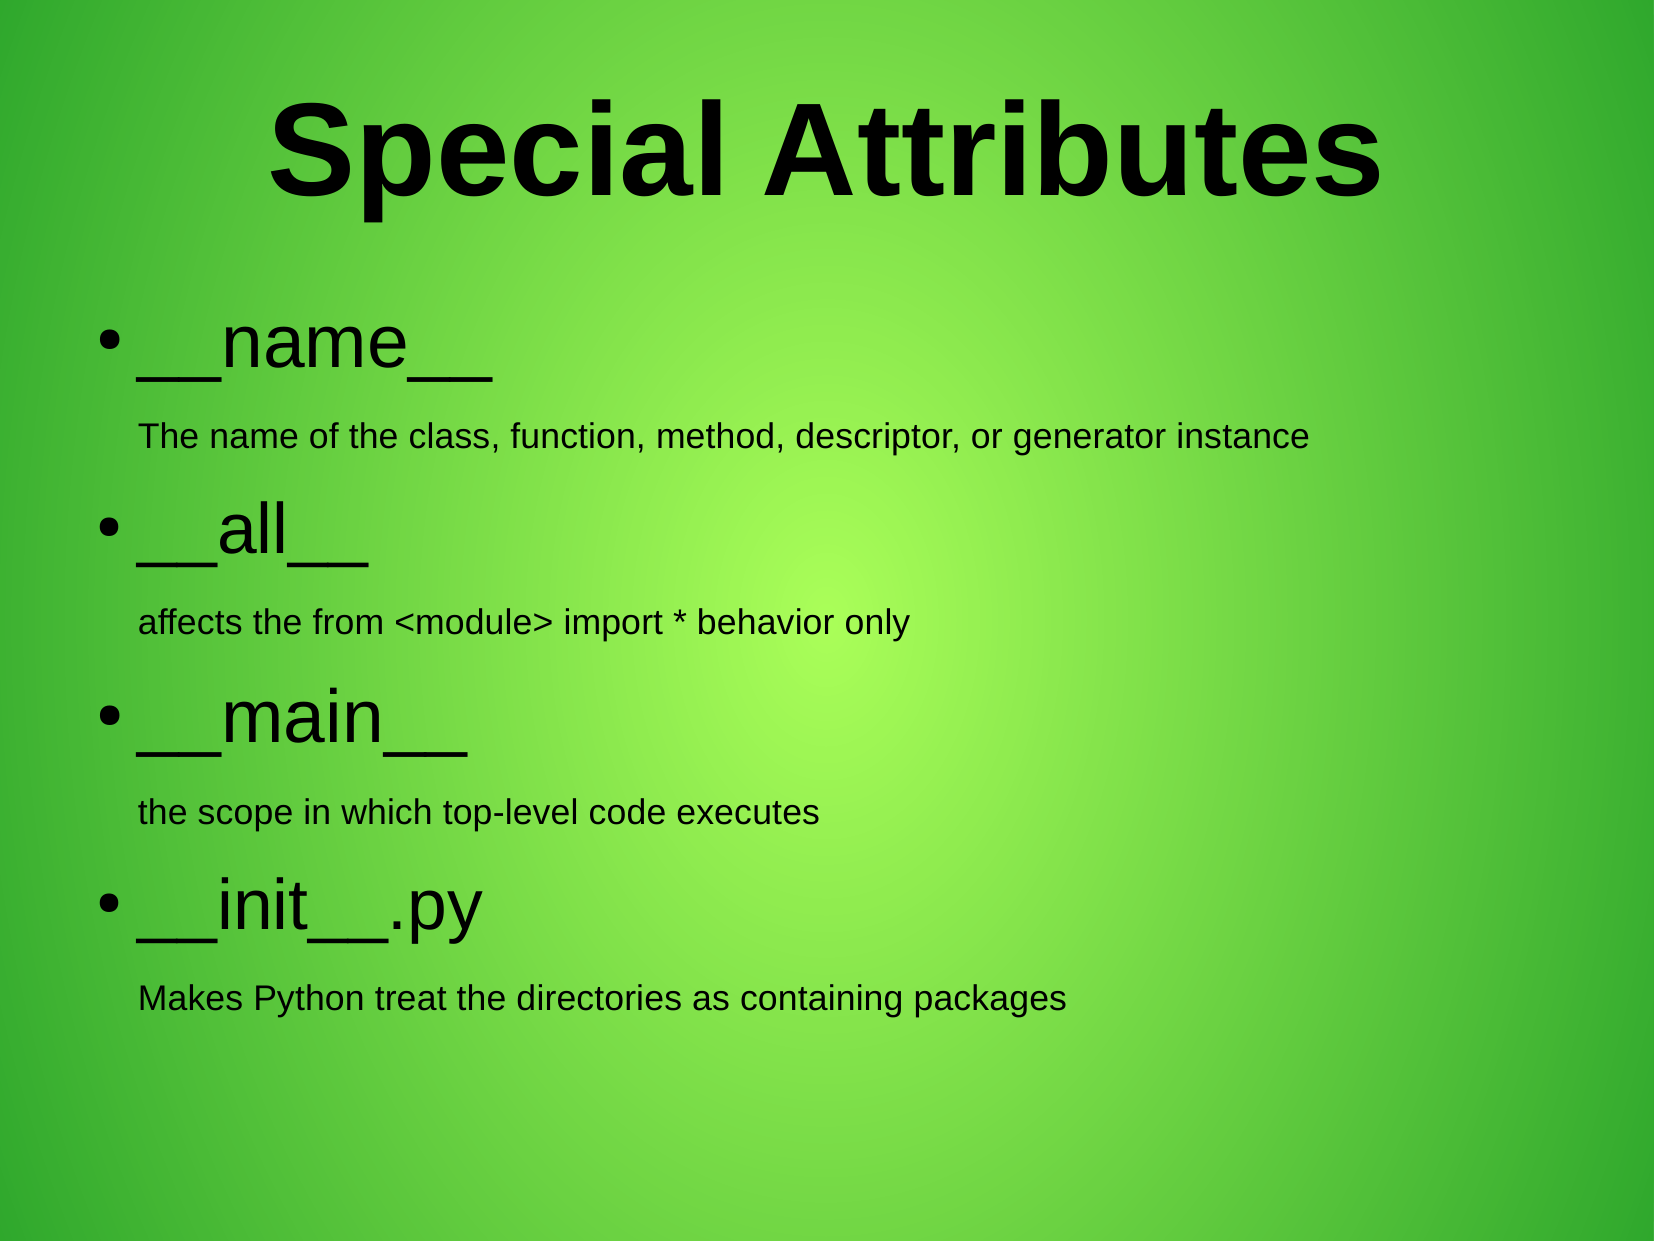

# Special Attributes
__name__
The name of the class, function, method, descriptor, or generator instance
__all__
affects the from <module> import * behavior only
__main__
the scope in which top-level code executes
__init__.py
Makes Python treat the directories as containing packages